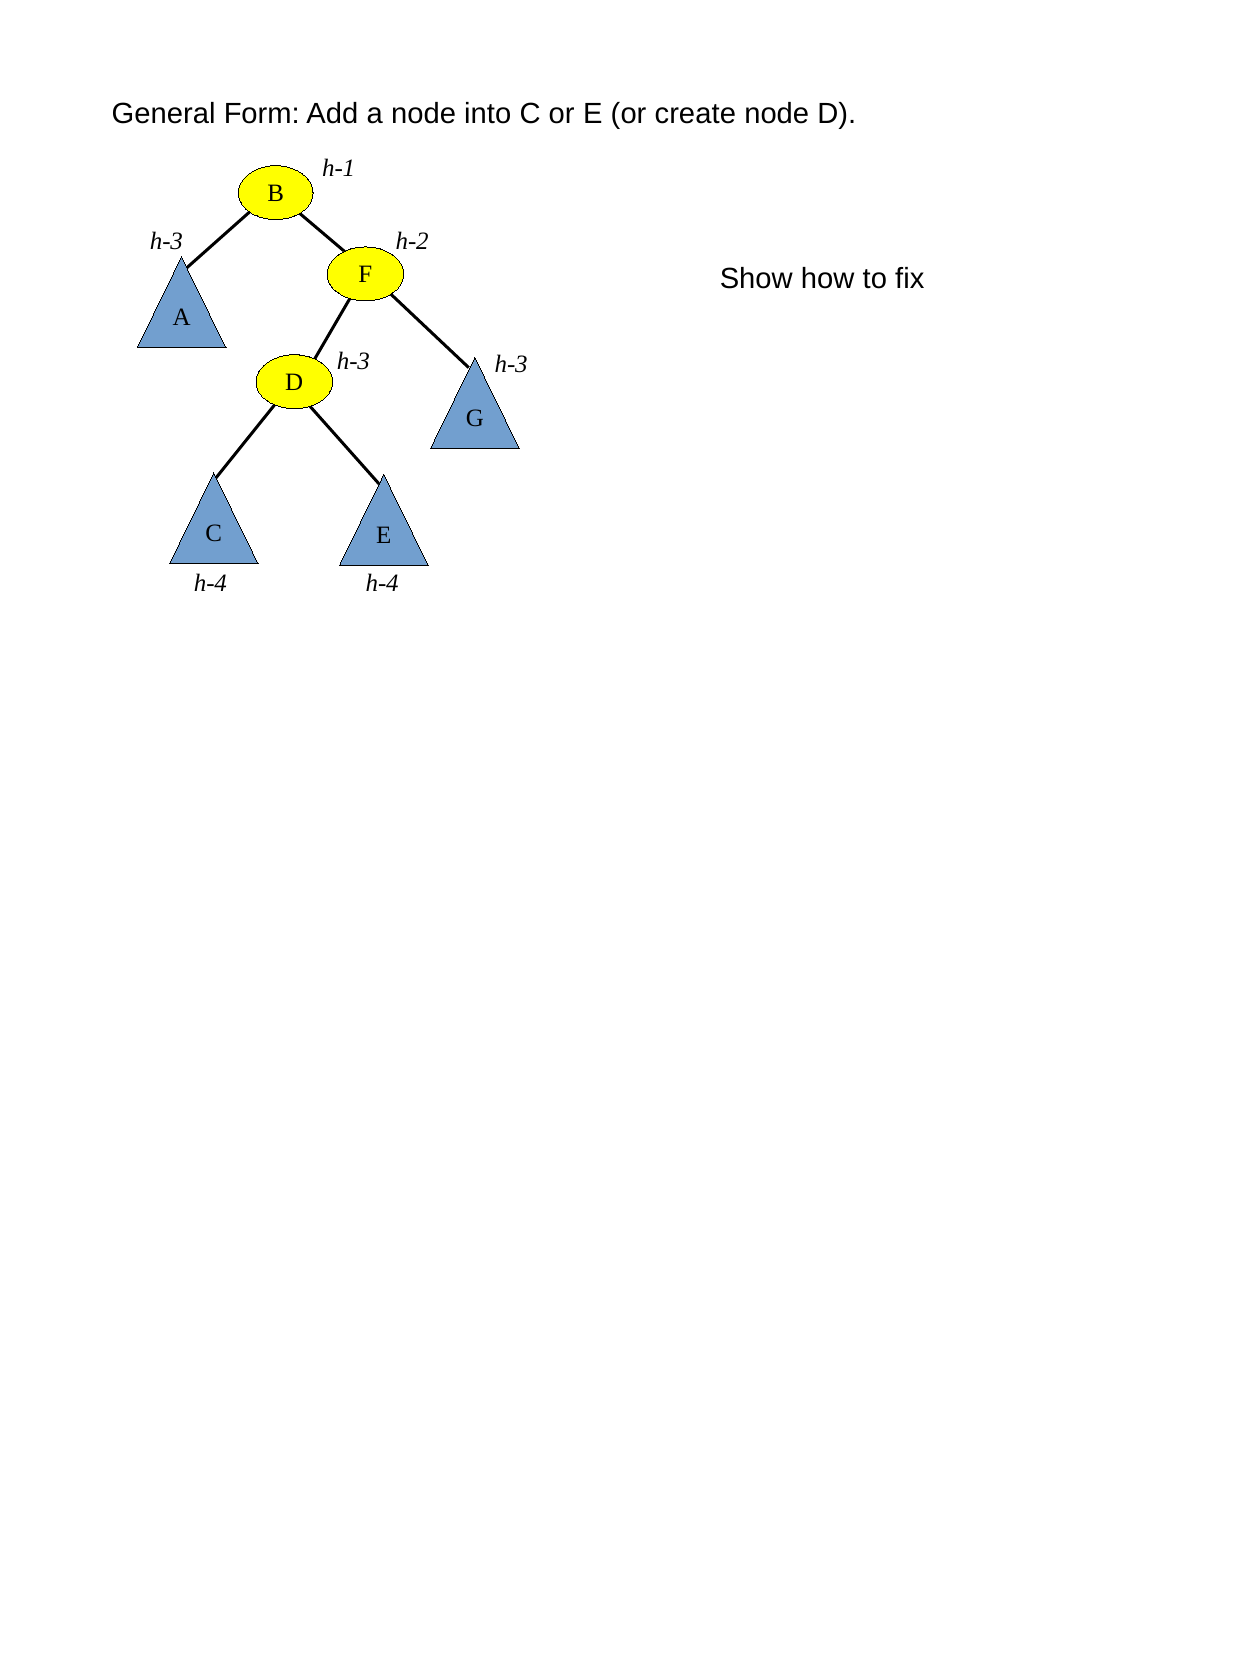

General Form: Add a node into C or E (or create node D).
h-1
B
h-2
h-3
F
Show how to fix
A
h-3
h-3
D
G
C
E
h-4
h-4